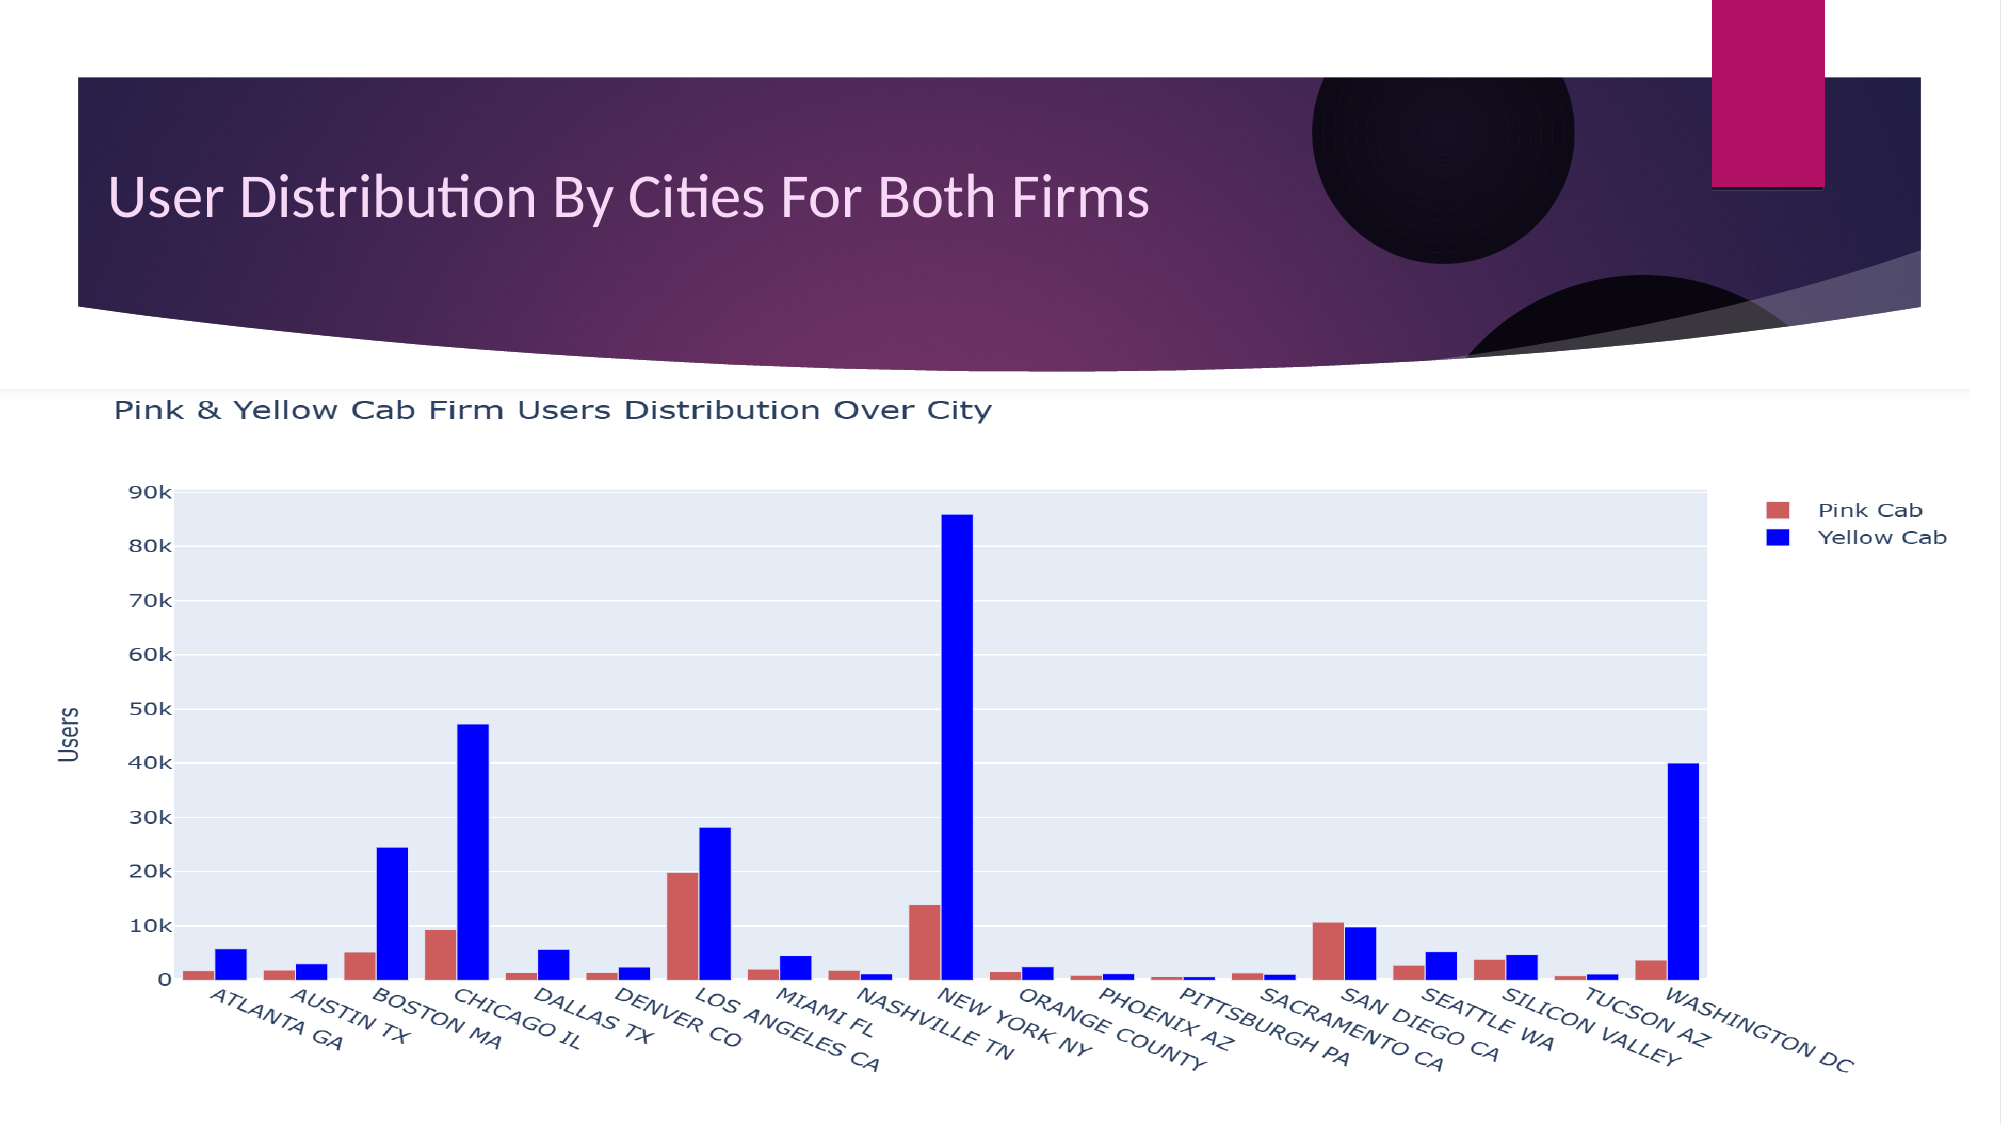

# User Distribution By Cities For Both Firms